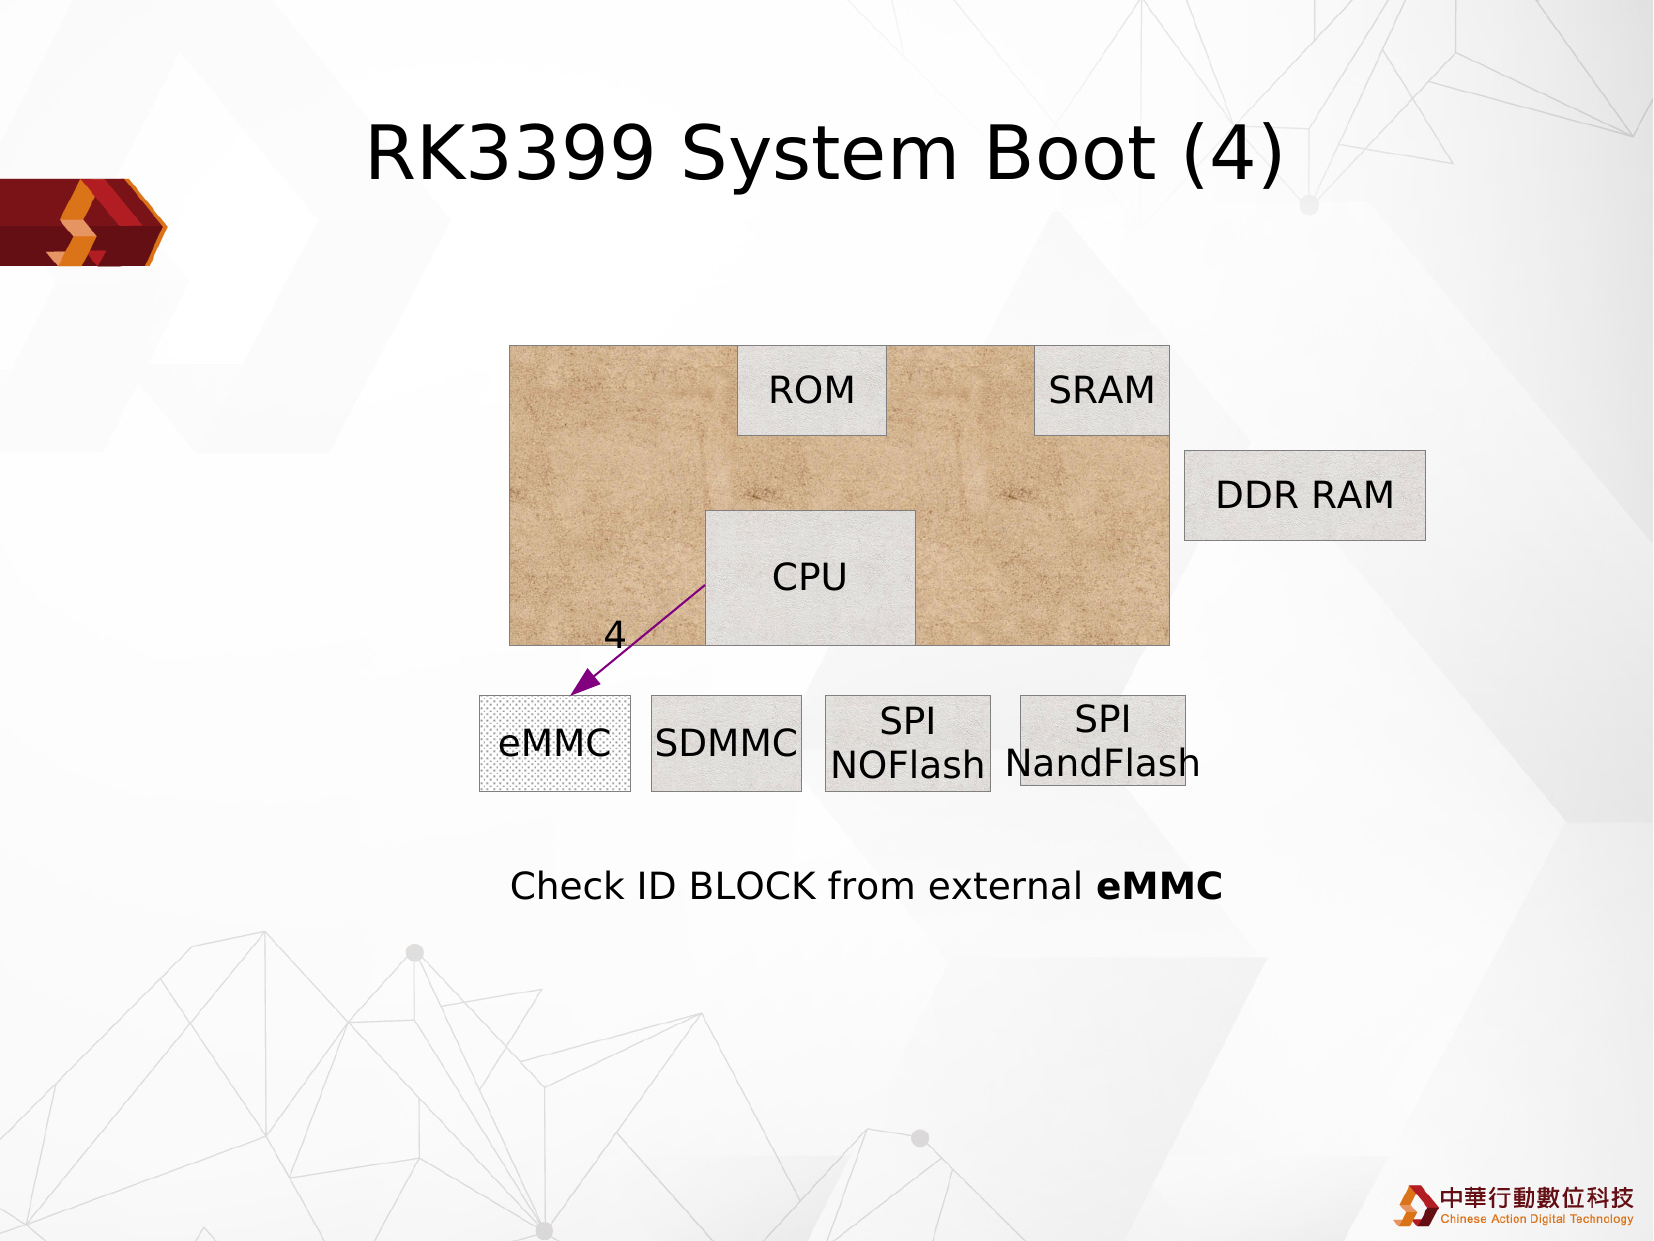

# RK3399 System Boot (4)
ROM
SRAM
DDR RAM
CPU
4
eMMC
SDMMC
SPI
NOFlash
SPI
NandFlash
Check ID BLOCK from external eMMC